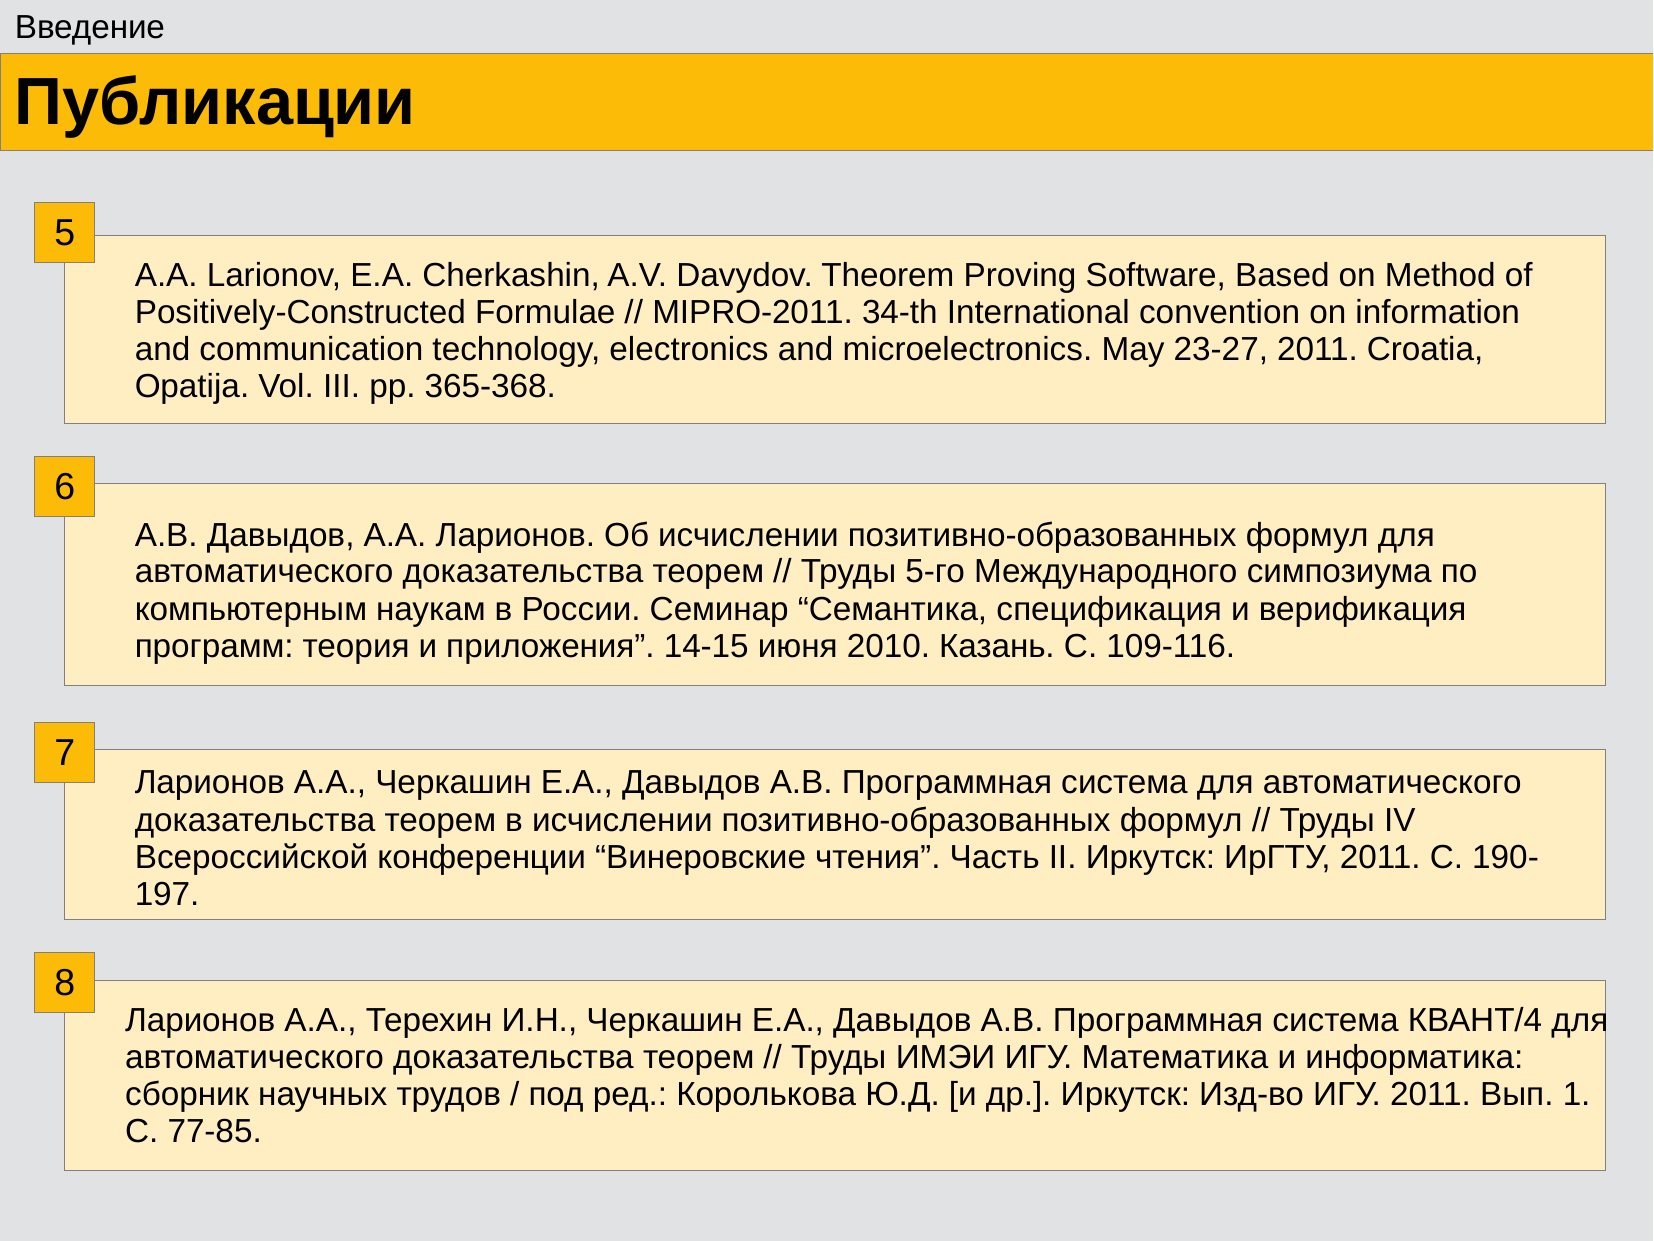

Введение
Публикации
5
A.A. Larionov, E.A. Cherkashin, A.V. Davydov. Theorem Proving Software, Based on Method of Positively-Constructed Formulae // MIPRO-2011. 34-th International convention on information and communication technology, electronics and microelectronics. May 23-27, 2011. Croatia, Opatija. Vol. III. pp. 365-368.
6
А.В. Давыдов, А.А. Ларионов. Об исчислении позитивно-образованных формул для автоматического доказательства теорем // Труды 5-го Международного симпозиума по компьютерным наукам в России. Семинар “Семантика, спецификация и верификация программ: теория и приложения”. 14-15 июня 2010. Казань. С. 109-116.
7
Ларионов А.А., Черкашин Е.А., Давыдов А.В. Программная система для автоматического доказательства теорем в исчислении позитивно-образованных формул // Труды IV
Всероссийской конференции “Винеровские чтения”. Часть II. Иркутск: ИрГТУ, 2011. С. 190-197.
8
Ларионов А.А., Терехин И.Н., Черкашин Е.А., Давыдов А.В. Программная система КВАНТ/4 для автоматического доказательства теорем // Труды ИМЭИ ИГУ. Математика и информатика: сборник научных трудов / под ред.: Королькова Ю.Д. [и др.]. Иркутск: Изд-во ИГУ. 2011. Вып. 1. С. 77-85.